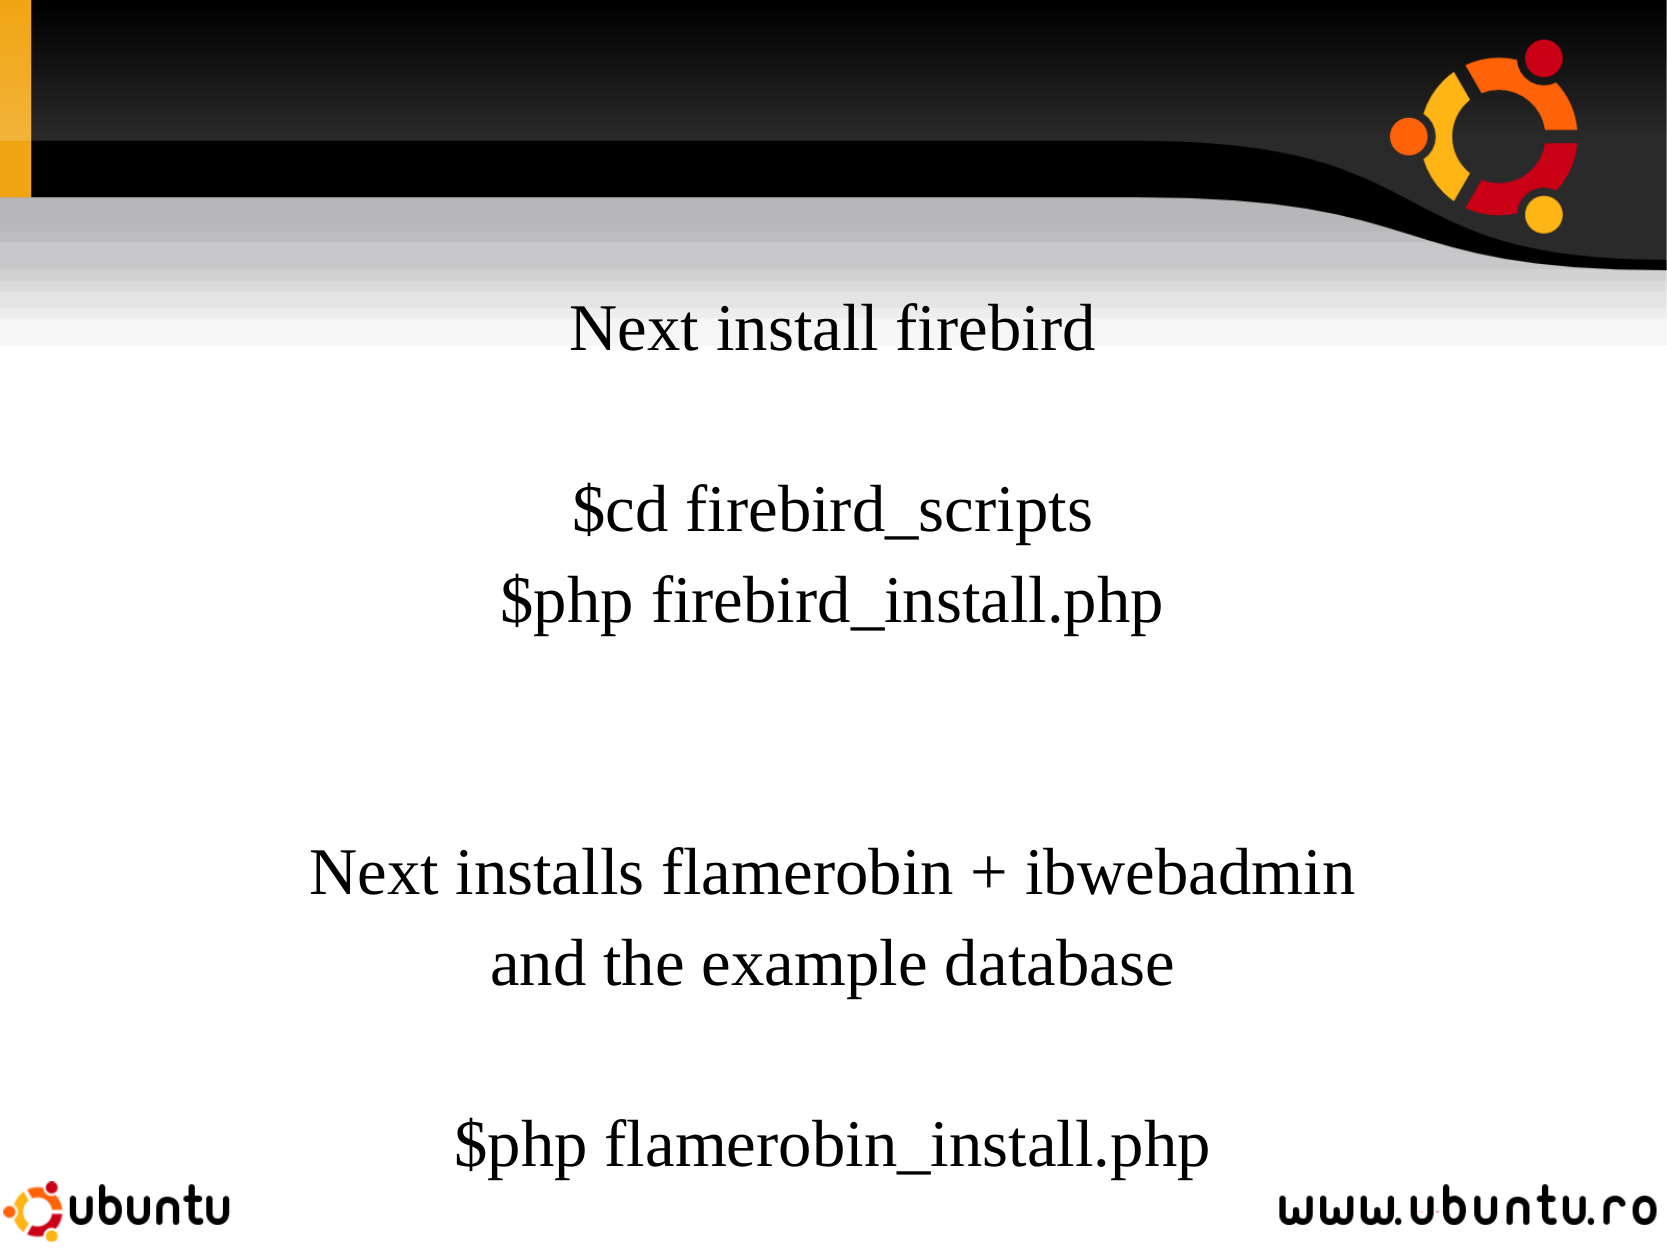

# Next install firebird
$cd firebird_scripts
$php firebird_install.php
Next installs flamerobin + ibwebadmin
and the example database
$php flamerobin_install.php